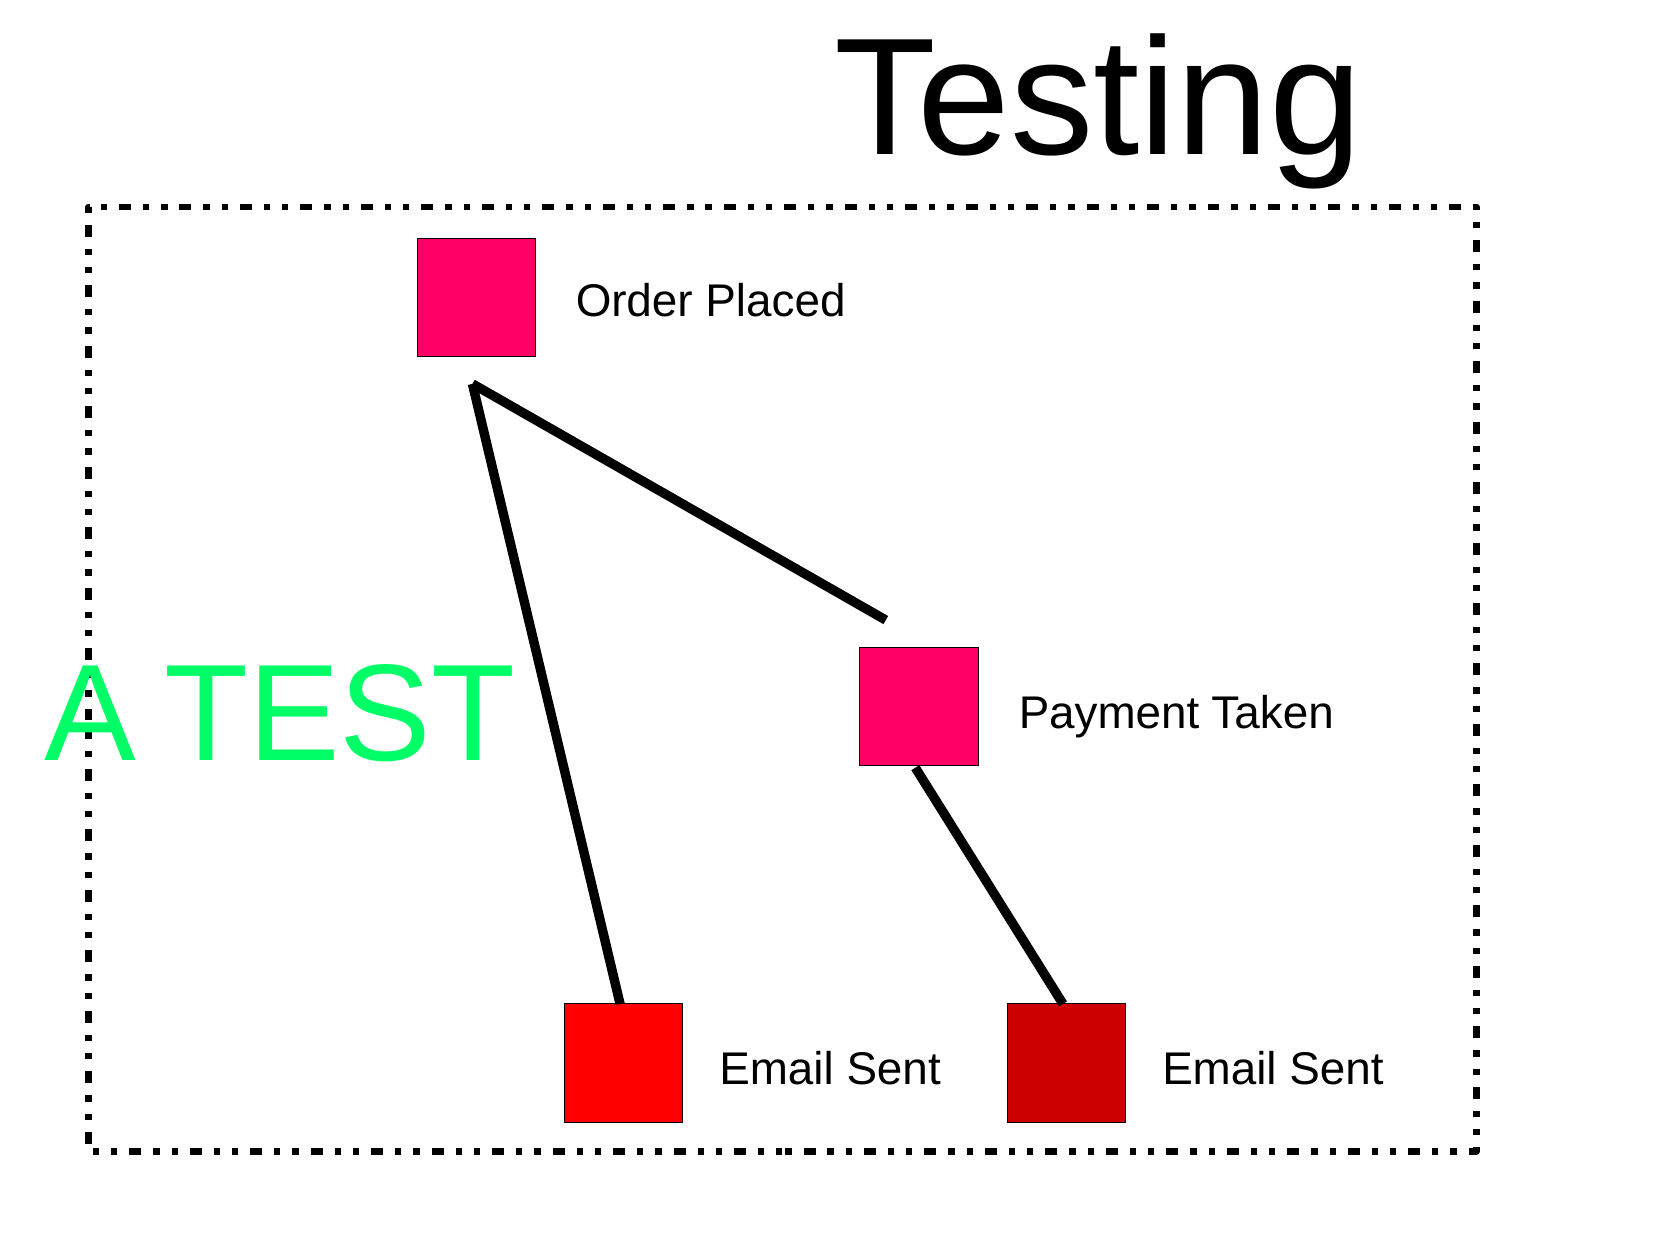

Testing
Order Placed
A TEST
Payment Taken
Email Sent
Email Sent